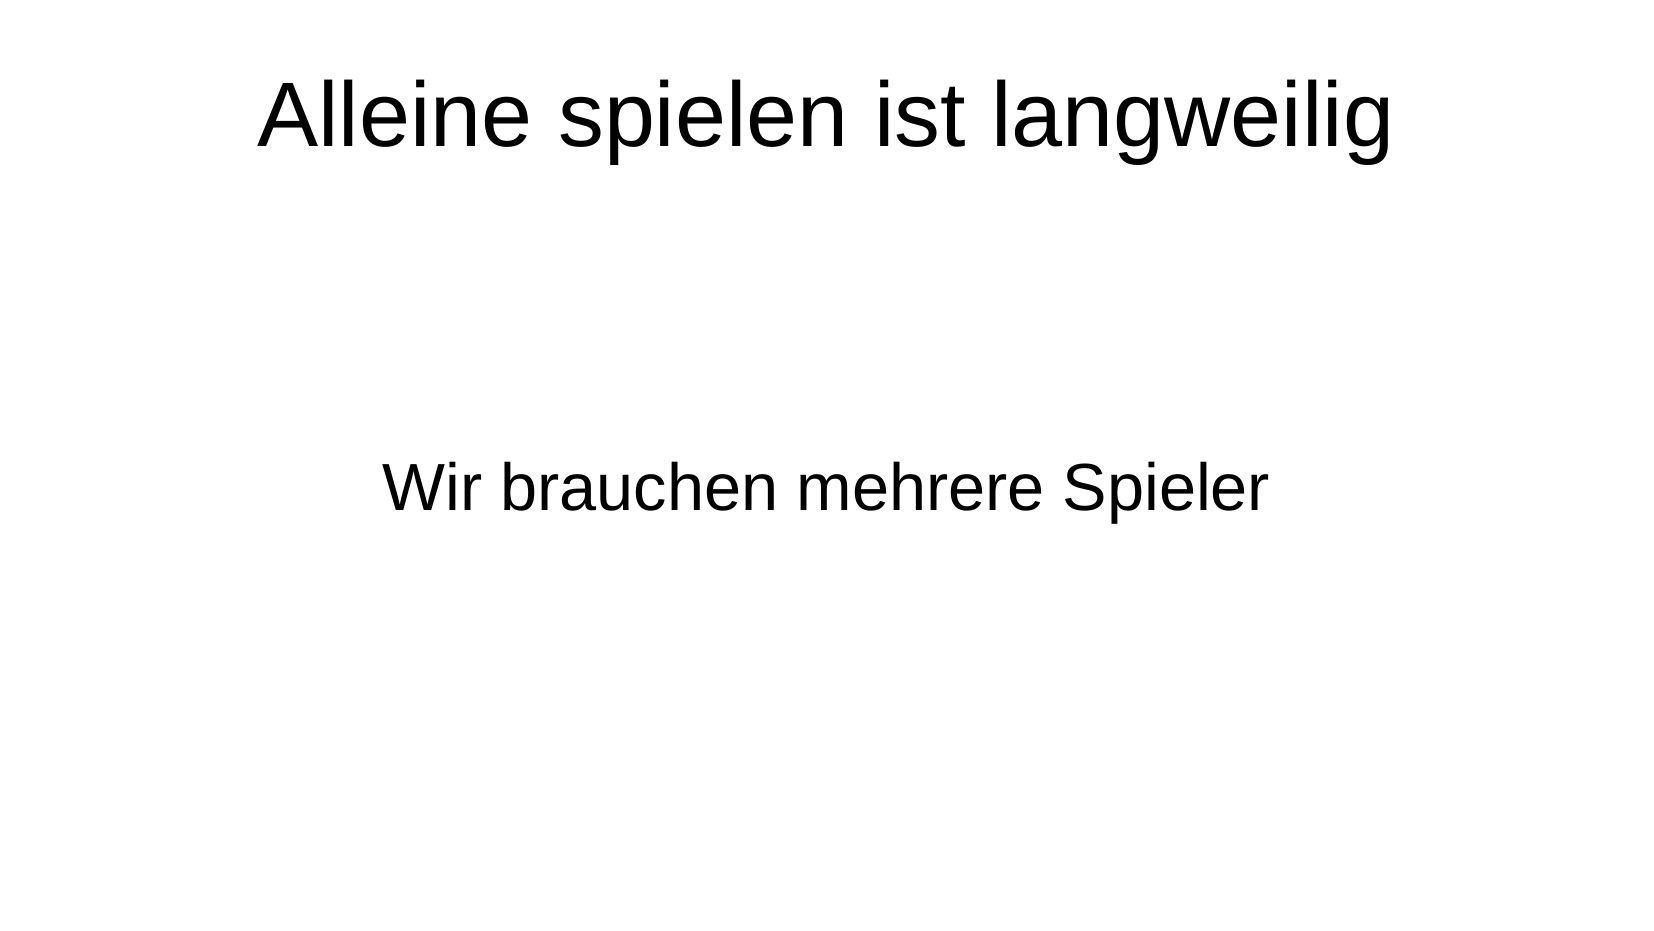

# Alleine spielen ist langweilig
Wir brauchen mehrere Spieler